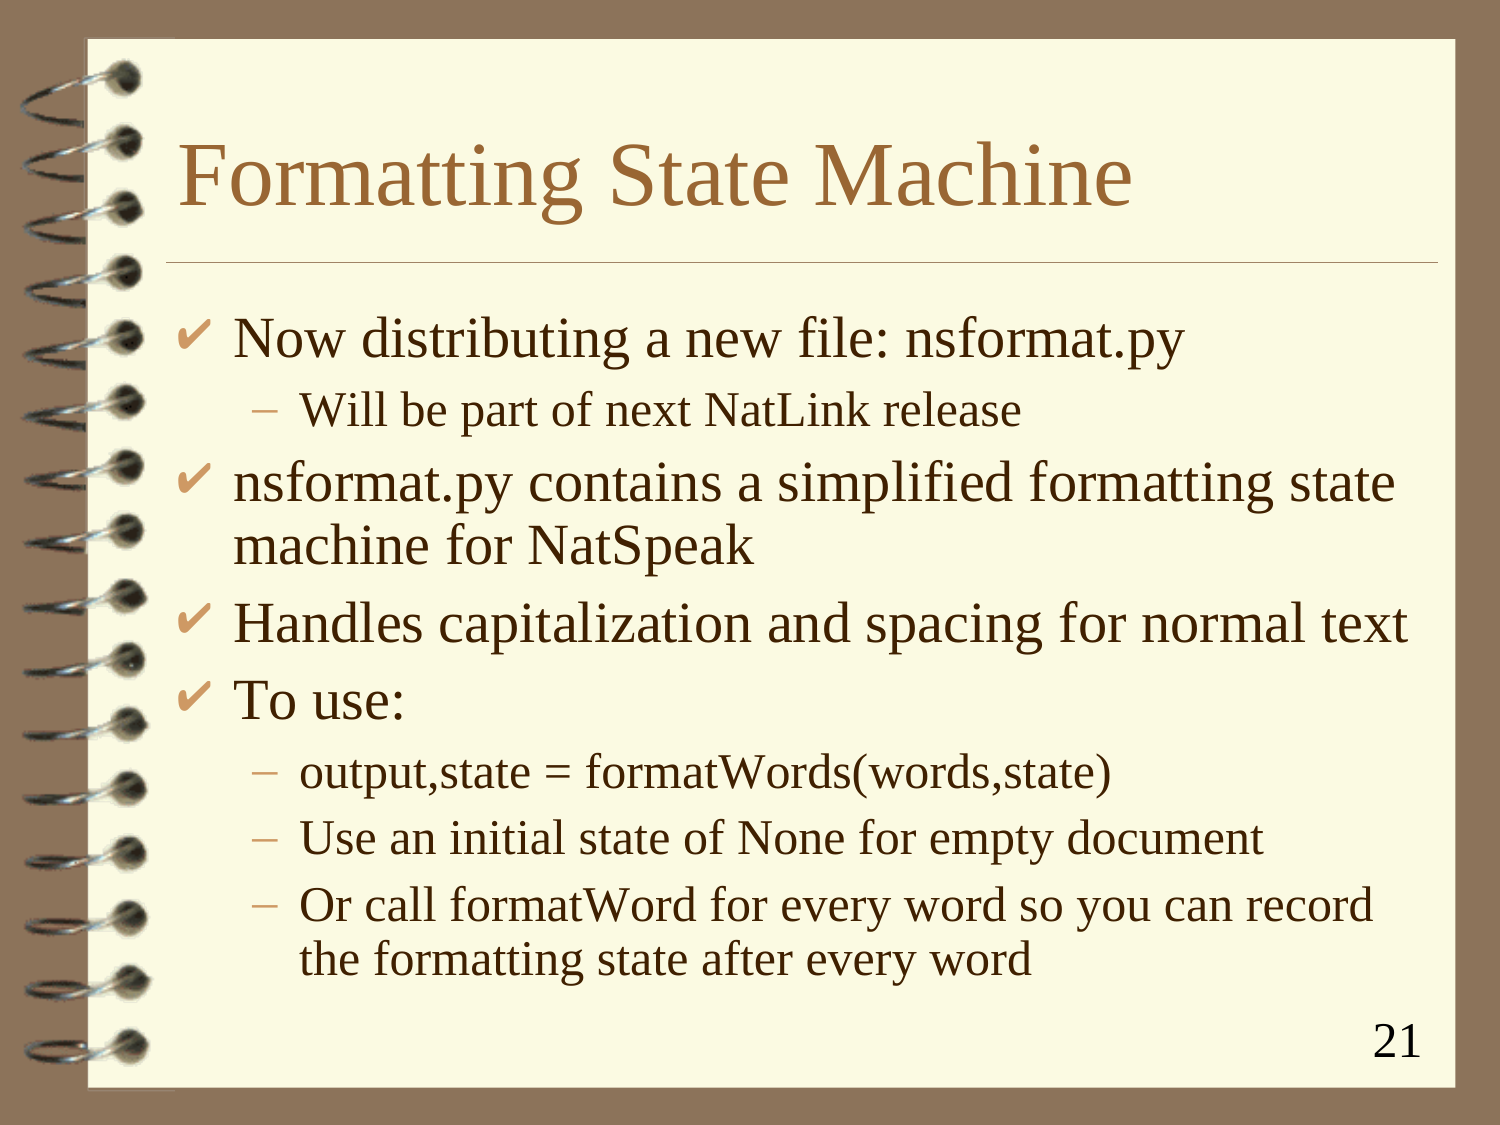

# Formatting State Machine
Now distributing a new file: nsformat.py
Will be part of next NatLink release
nsformat.py contains a simplified formatting state machine for NatSpeak
Handles capitalization and spacing for normal text
To use:
output,state = formatWords(words,state)
Use an initial state of None for empty document
Or call formatWord for every word so you can record the formatting state after every word
21